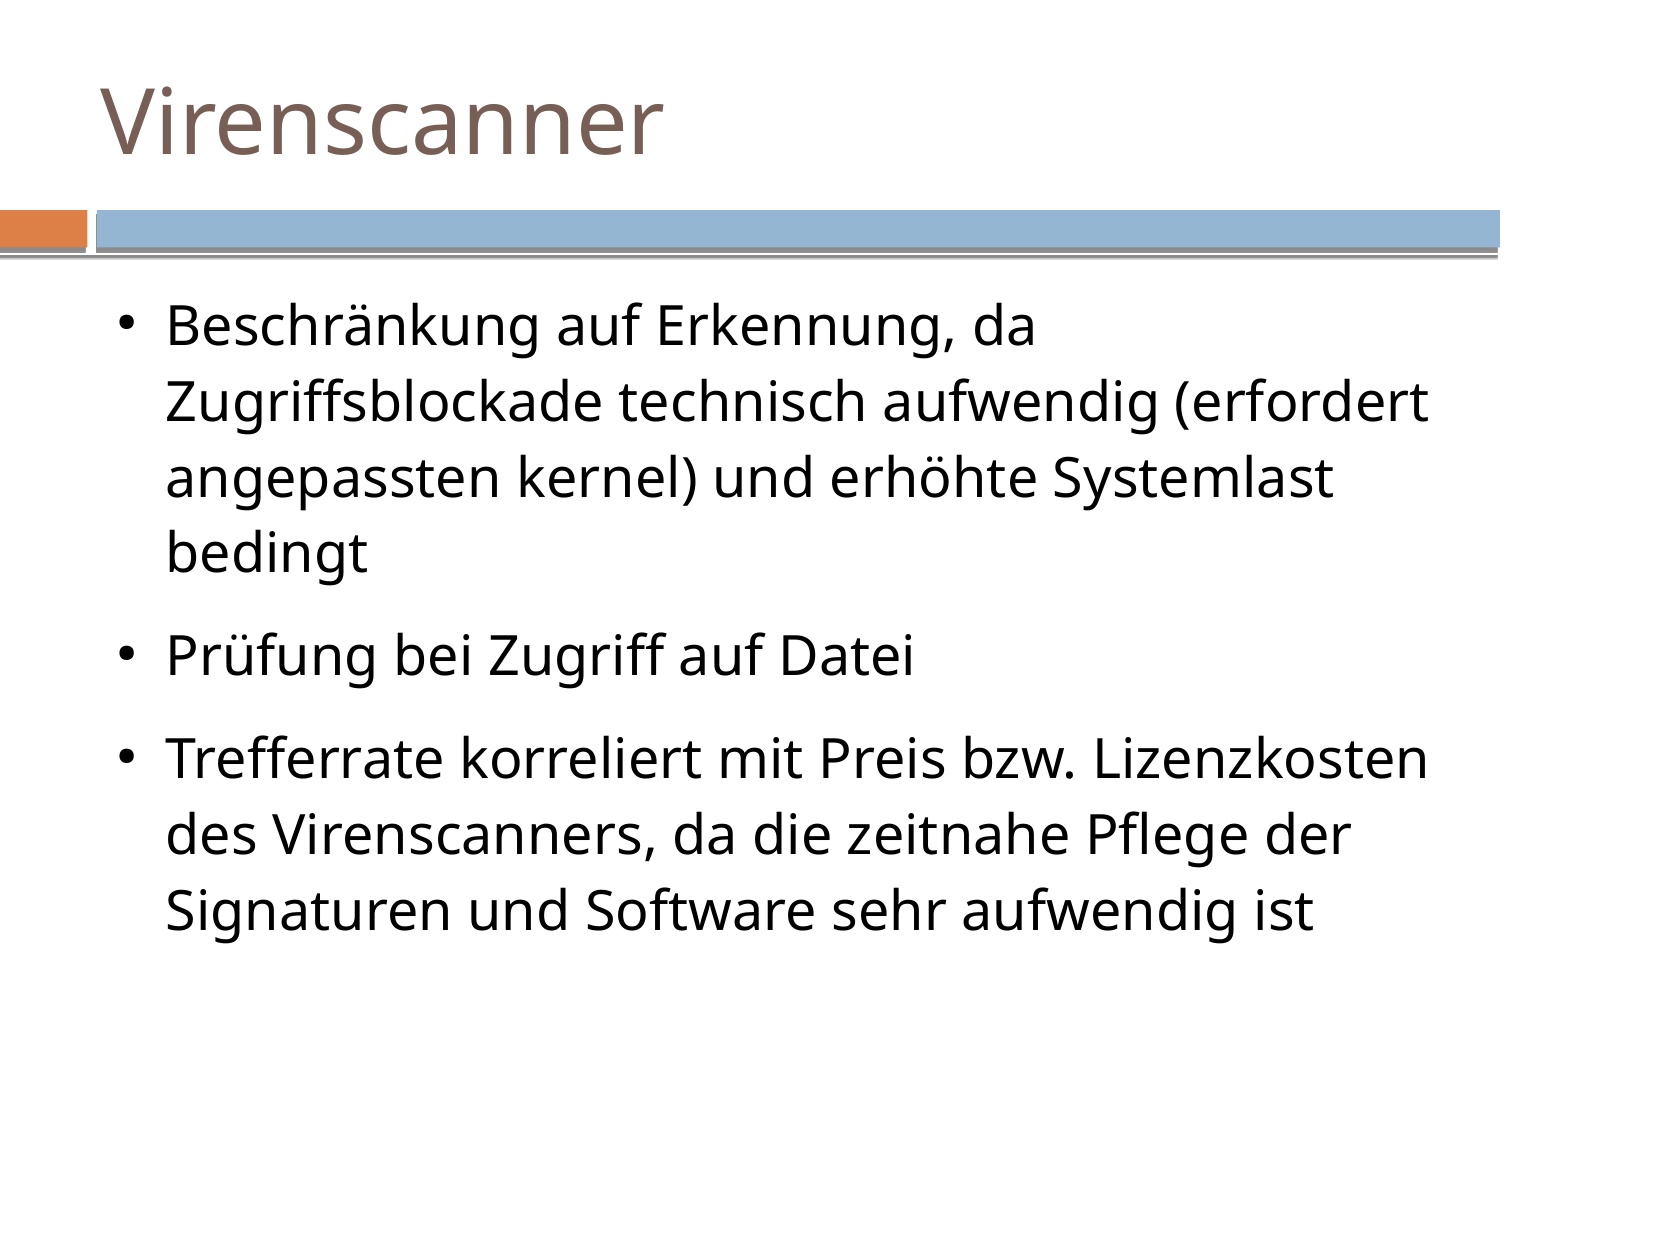

# Virenscanner
Beschränkung auf Erkennung, da Zugriffsblockade technisch aufwendig (erfordert angepassten kernel) und erhöhte Systemlast bedingt
Prüfung bei Zugriff auf Datei
Trefferrate korreliert mit Preis bzw. Lizenzkosten des Virenscanners, da die zeitnahe Pflege der Signaturen und Software sehr aufwendig ist